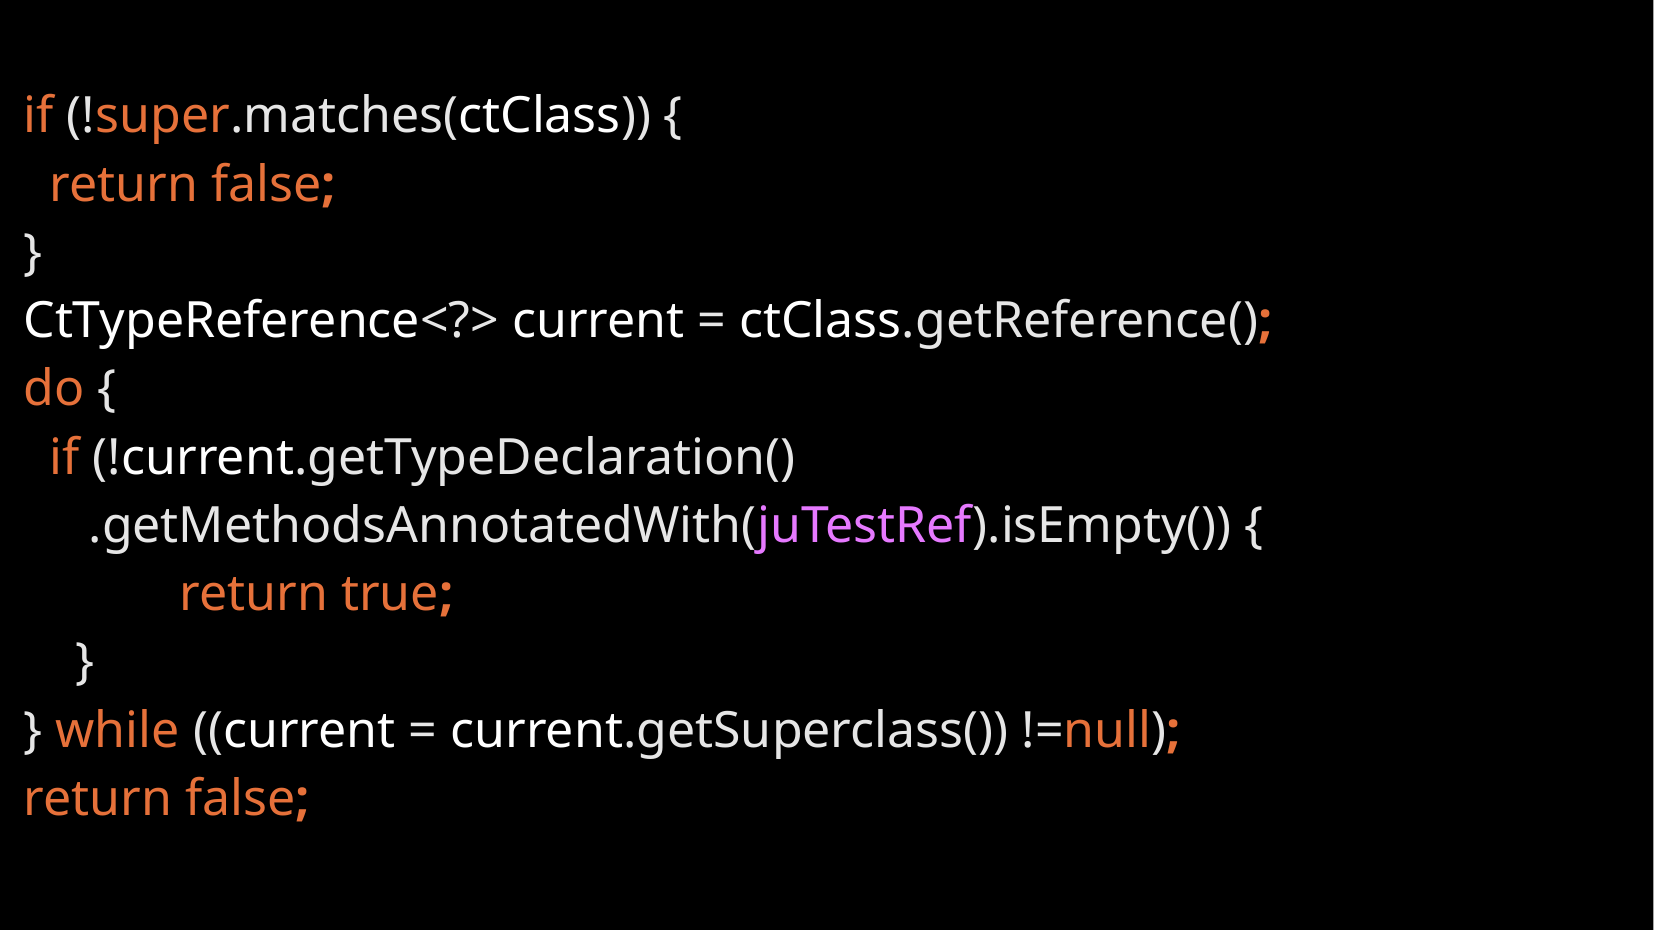

# if (!super.matches(ctClass)) {
 return false;
}
CtTypeReference<?> current = ctClass.getReference();
do {
 if (!current.getTypeDeclaration()
 .getMethodsAnnotatedWith(juTestRef).isEmpty()) {
 return true;
 }
} while ((current = current.getSuperclass()) !=null);
return false;